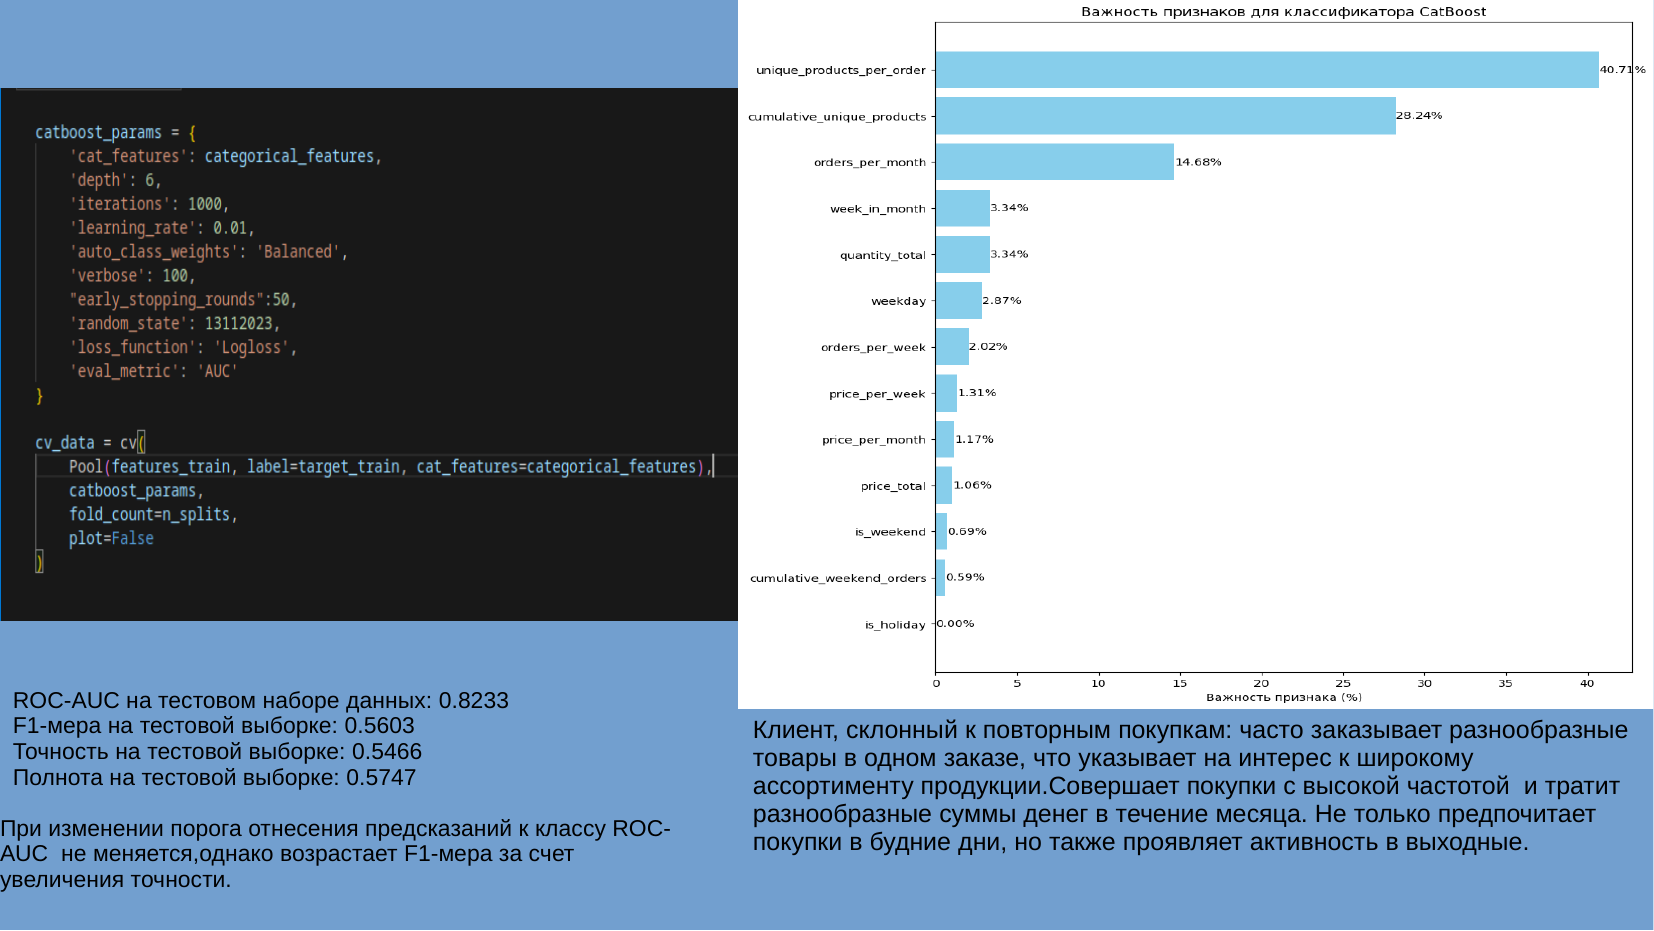

# ROC-AUC на тестовом наборе данных: 0.8233 F1-мера на тестовой выборке: 0.5603 Точность на тестовой выборке: 0.5466 Полнота на тестовой выборке: 0.5747 При изменении порога отнесения предсказаний к классу ROC-AUC не меняется,однако возрастает F1-мера за счет увеличения точности.
Клиент, склонный к повторным покупкам: часто заказывает разнообразные товары в одном заказе, что указывает на интерес к широкому ассортименту продукции.Совершает покупки с высокой частотой и тратит разнообразные суммы денег в течение месяца. Не только предпочитает покупки в будние дни, но также проявляет активность в выходные.
3